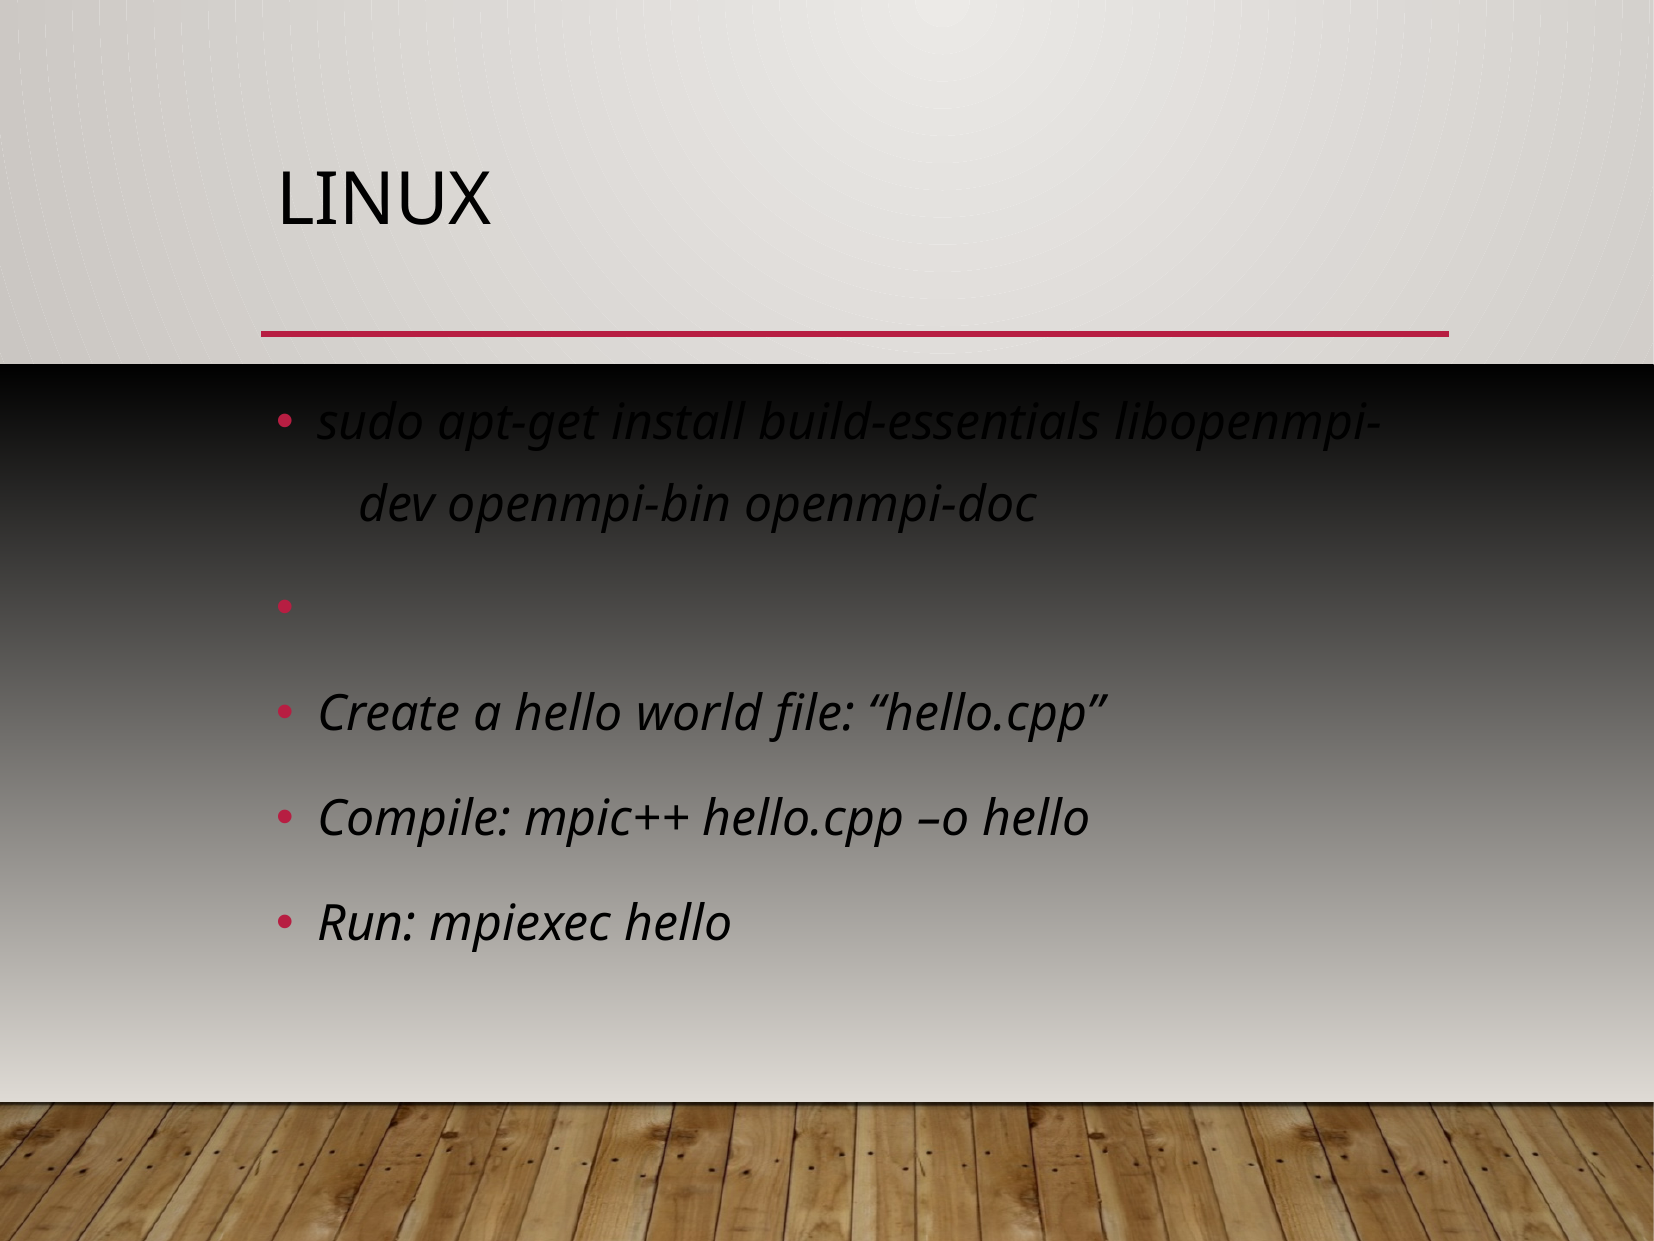

# Linux
sudo apt-get install build-essentials libopenmpi-dev openmpi-bin openmpi-doc
Create a hello world file: “hello.cpp”
Compile: mpic++ hello.cpp –o hello
Run: mpiexec hello